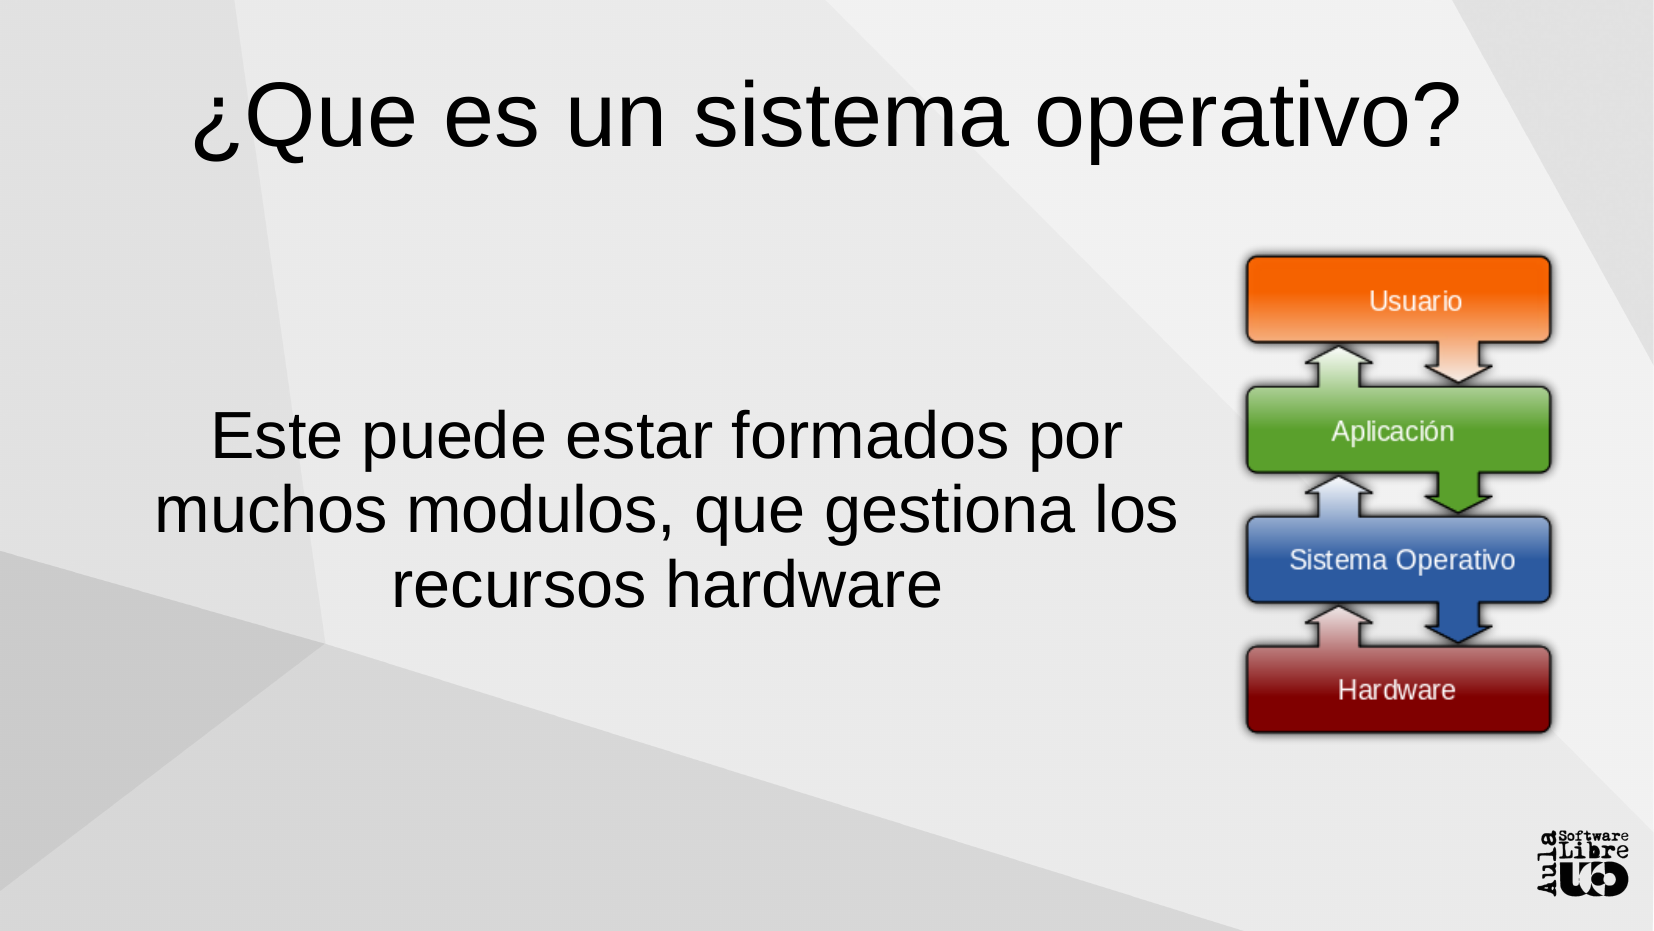

# ¿Que es un sistema operativo?
Este puede estar formados por muchos modulos, que gestiona los recursos hardware